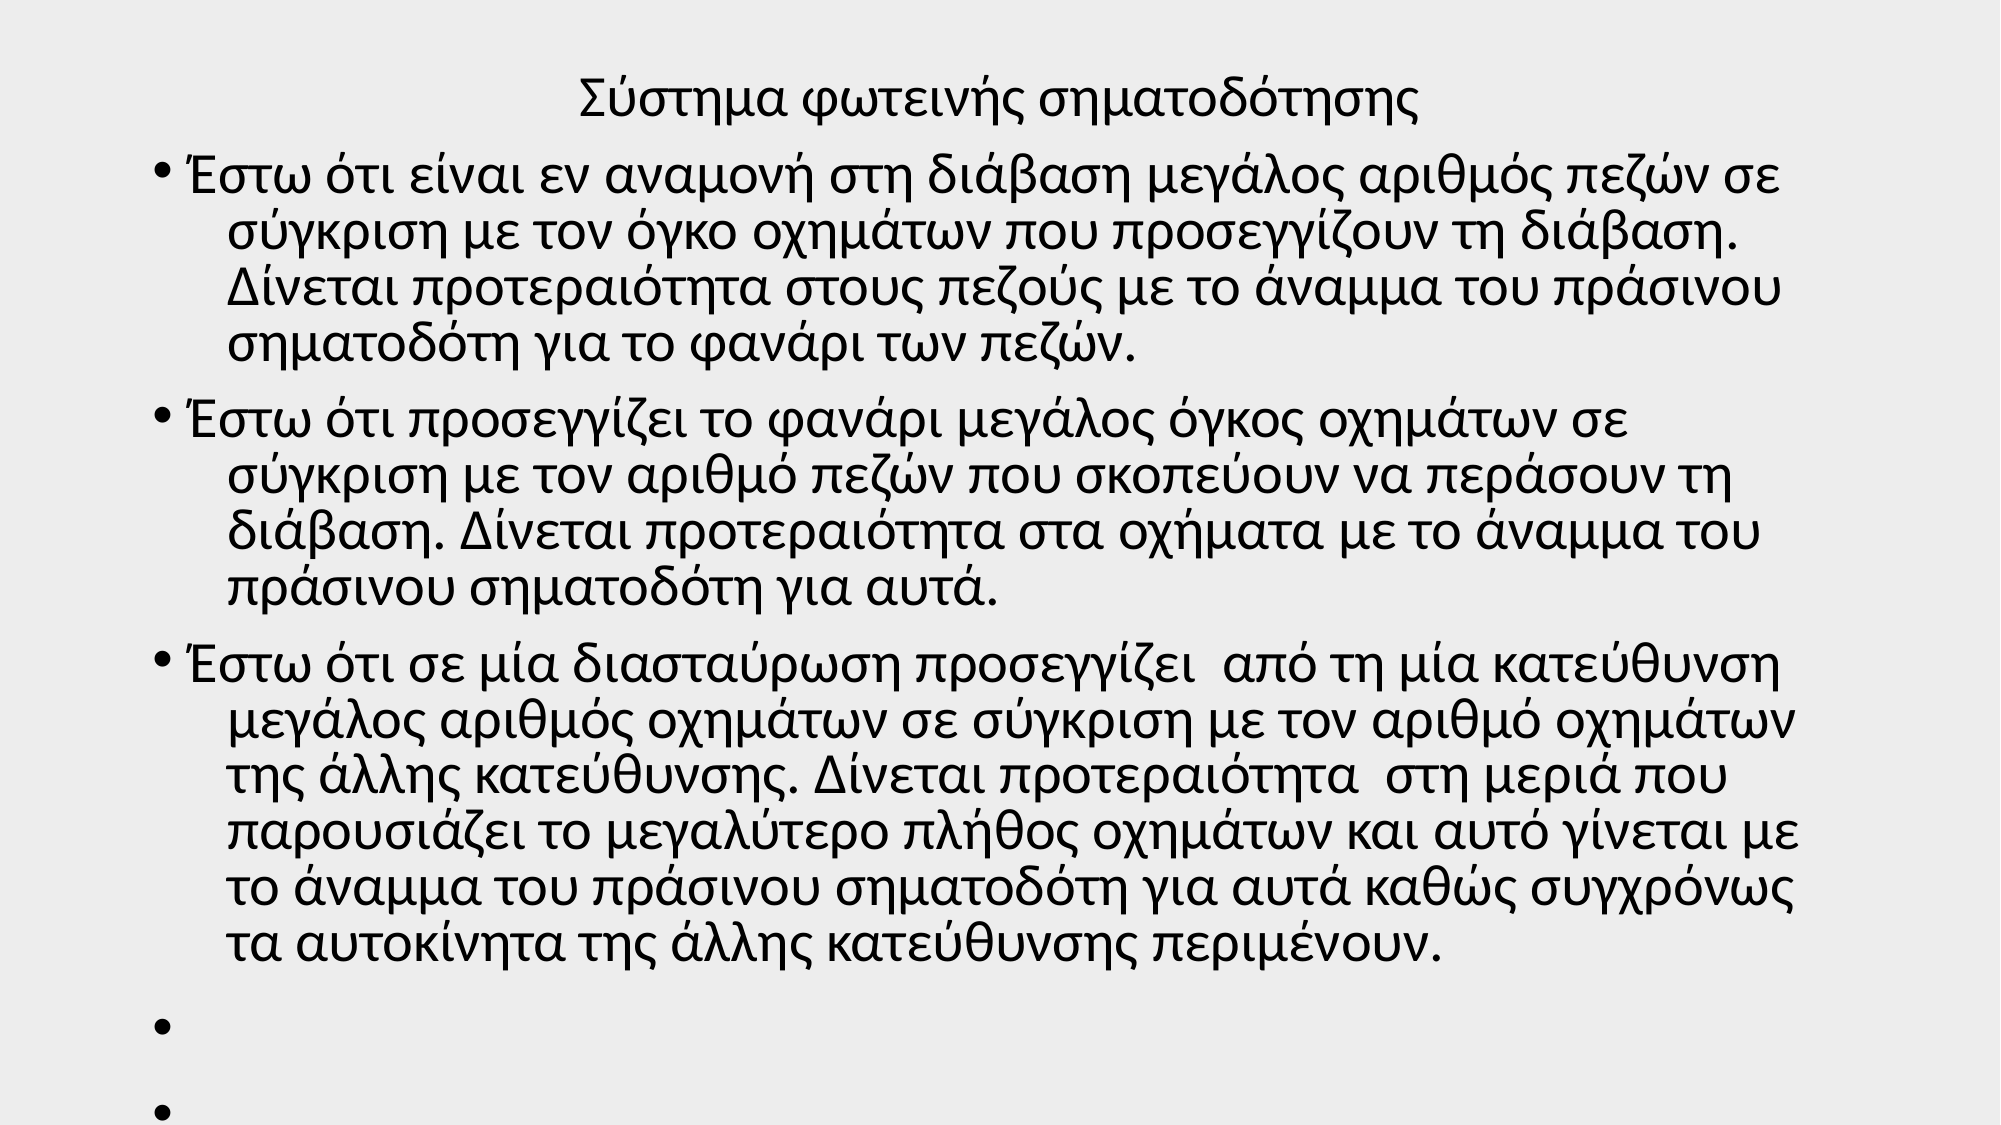

# Σύστημα φωτεινής σηματοδότησης
Έστω ότι είναι εν αναμονή στη διάβαση μεγάλος αριθμός πεζών σε σύγκριση με τον όγκο οχημάτων που προσεγγίζουν τη διάβαση. Δίνεται προτεραιότητα στους πεζούς με το άναμμα του πράσινου σηματοδότη για το φανάρι των πεζών.
Έστω ότι προσεγγίζει το φανάρι μεγάλος όγκος οχημάτων σε σύγκριση με τον αριθμό πεζών που σκοπεύουν να περάσουν τη διάβαση. Δίνεται προτεραιότητα στα οχήματα με το άναμμα του πράσινου σηματοδότη για αυτά.
Έστω ότι σε μία διασταύρωση προσεγγίζει από τη μία κατεύθυνση μεγάλος αριθμός οχημάτων σε σύγκριση με τον αριθμό οχημάτων της άλλης κατεύθυνσης. Δίνεται προτεραιότητα στη μεριά που παρουσιάζει το μεγαλύτερο πλήθος οχημάτων και αυτό γίνεται με το άναμμα του πράσινου σηματοδότη για αυτά καθώς συγχρόνως τα αυτοκίνητα της άλλης κατεύθυνσης περιμένουν.